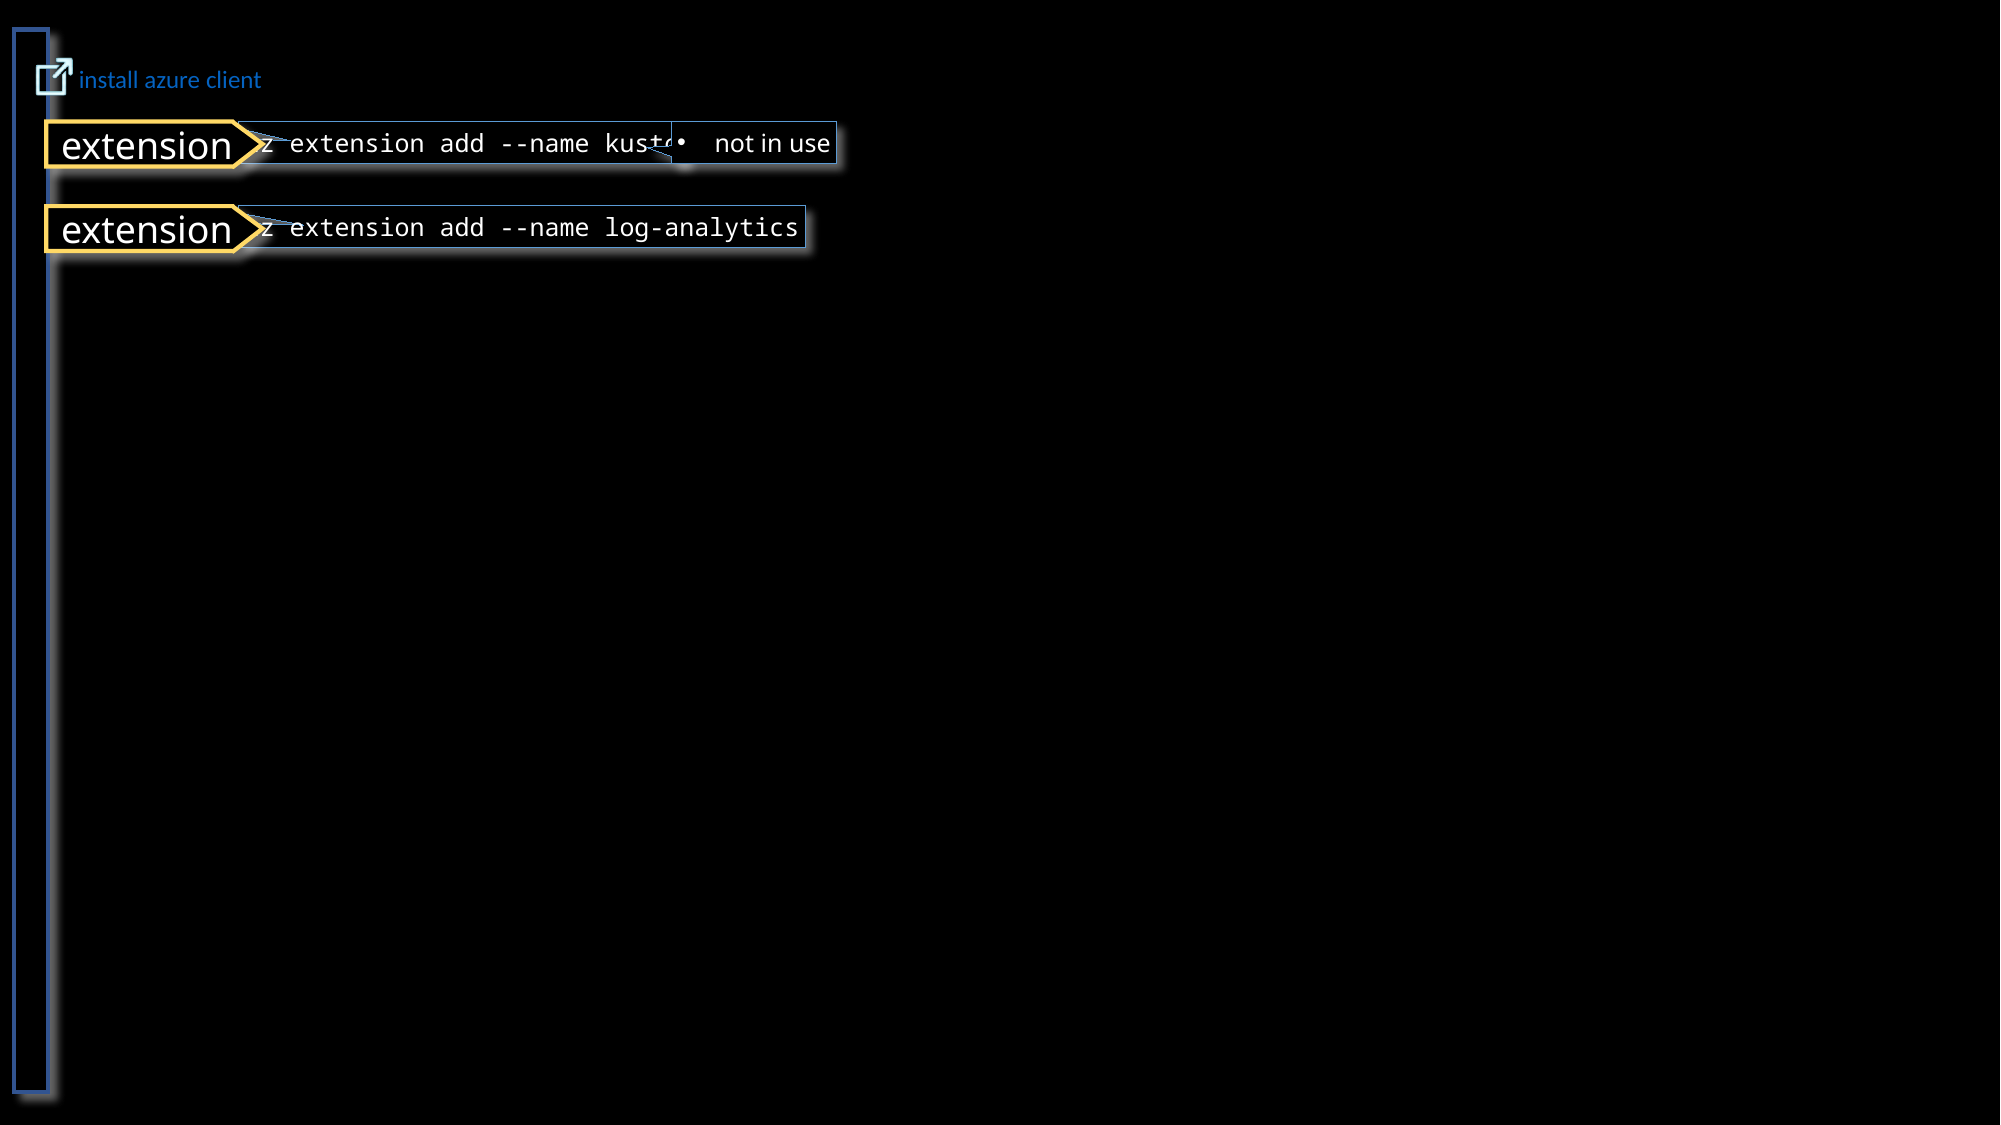

# 6.1 install
install azure client
az extension add --name kusto
not in use
extension
az extension add --name log-analytics
extension